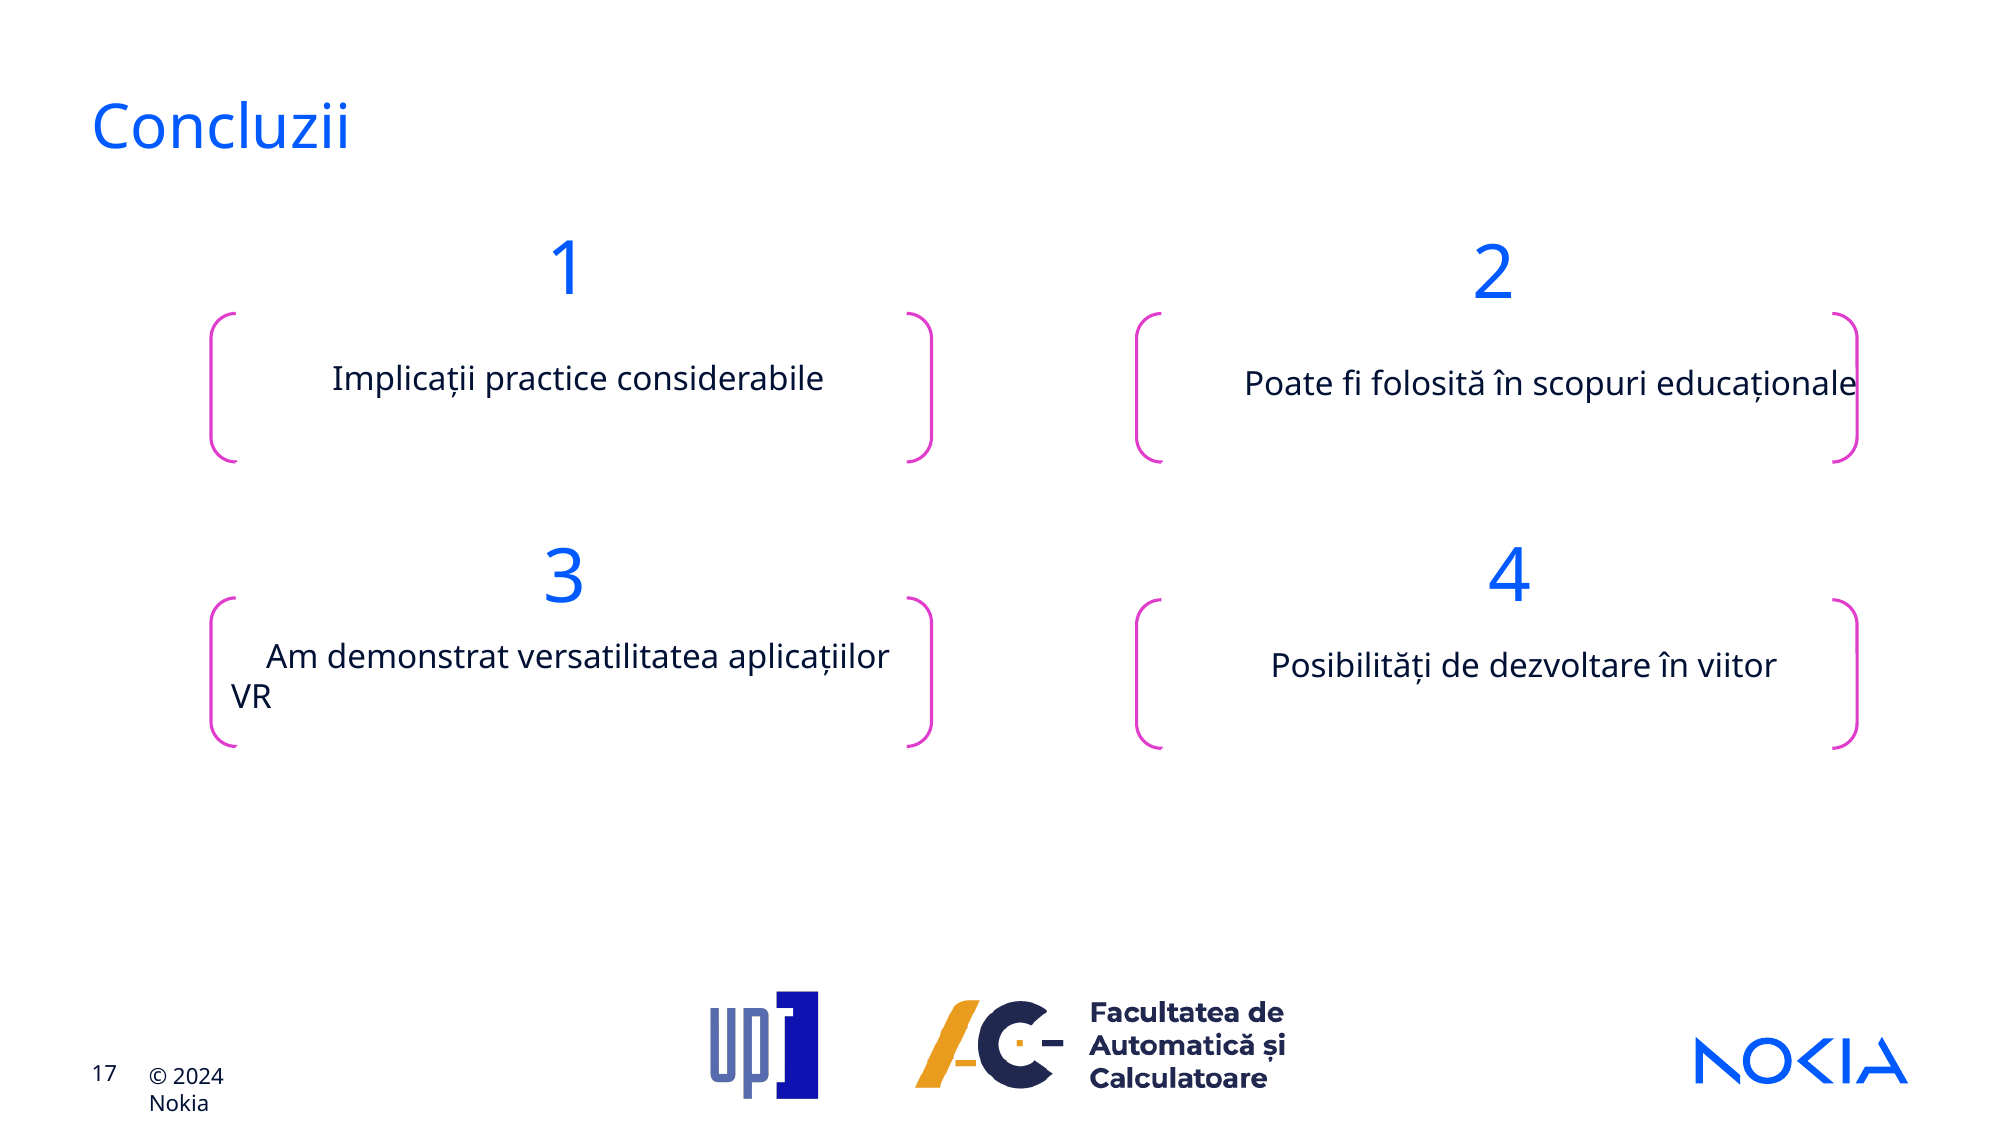

# Concluzii
1
2
 Implicații practice considerabile
 Poate fi folosită în scopuri educaționale
4
3
 Am demonstrat versatilitatea aplicațiilor VR
Posibilități de dezvoltare în viitor